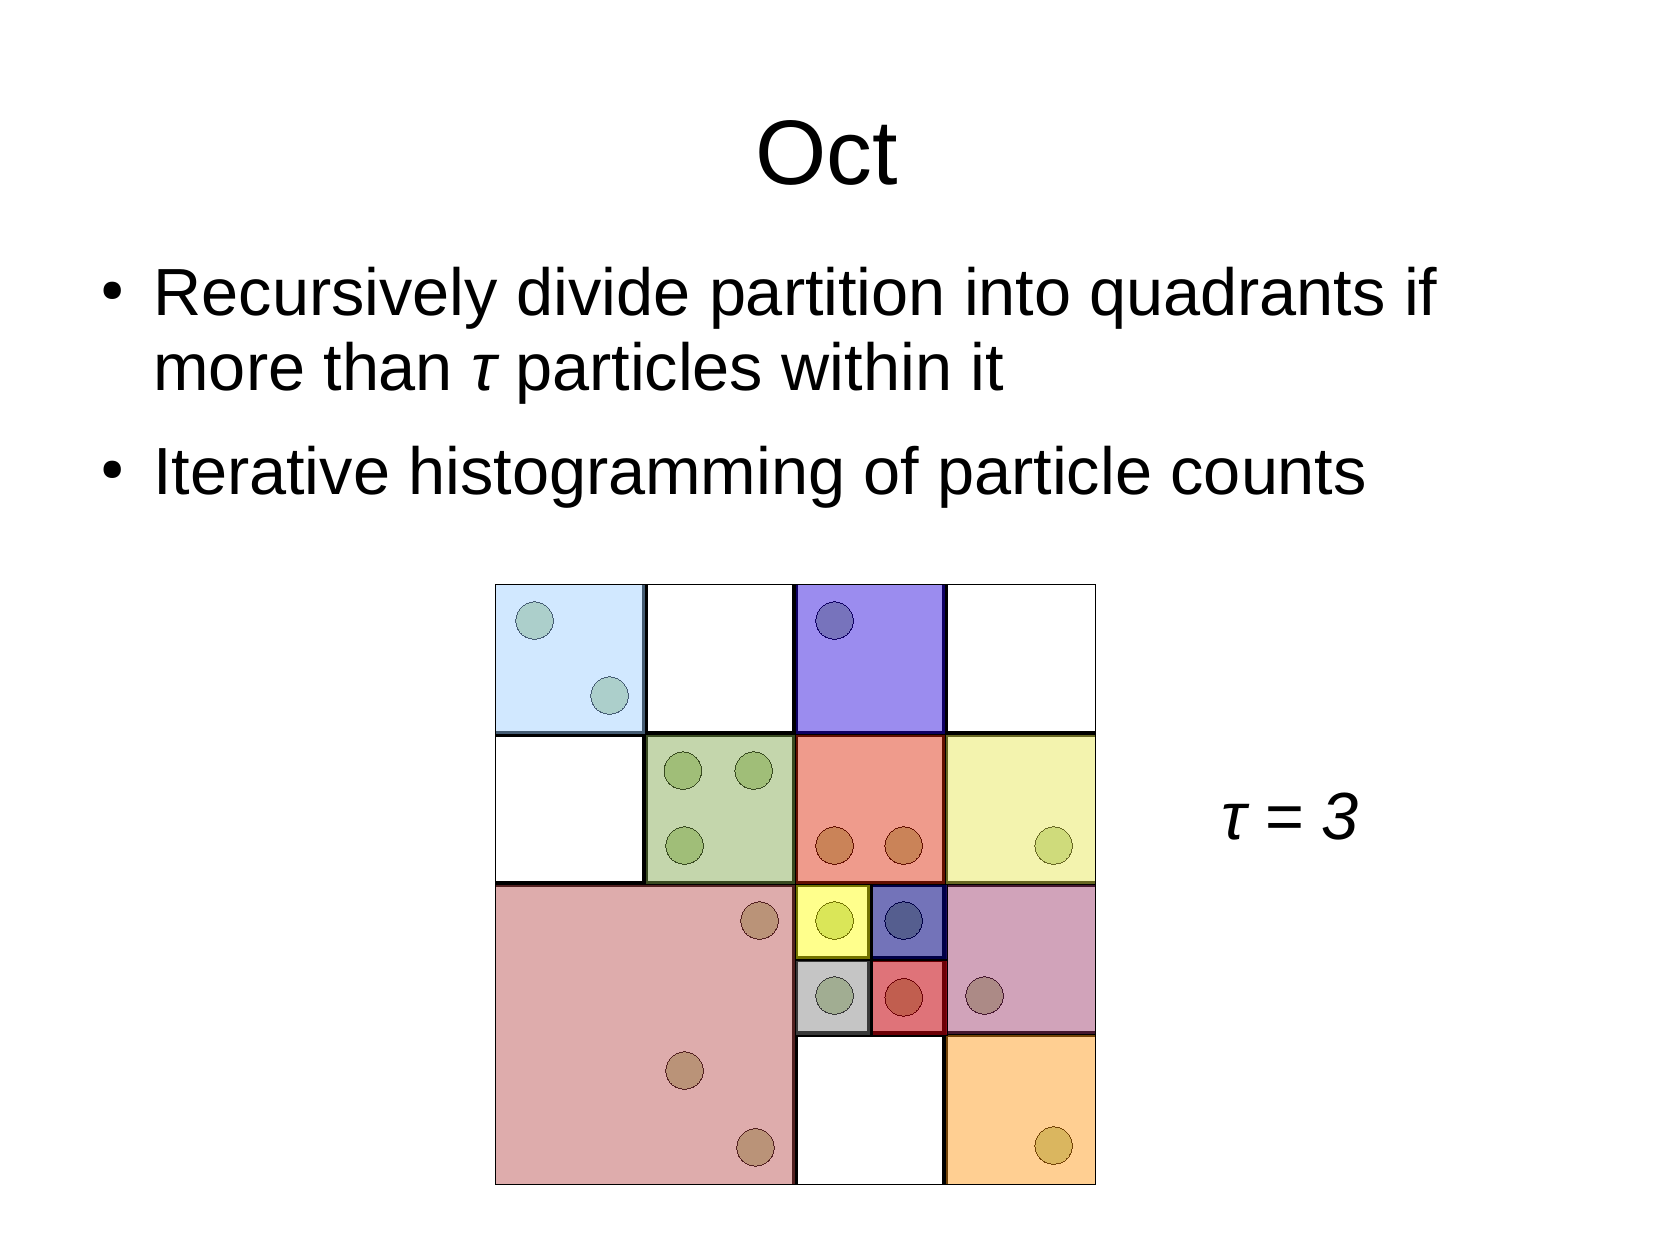

# Oct
Recursively divide partition into quadrants if more than τ particles within it
Iterative histogramming of particle counts
τ = 3